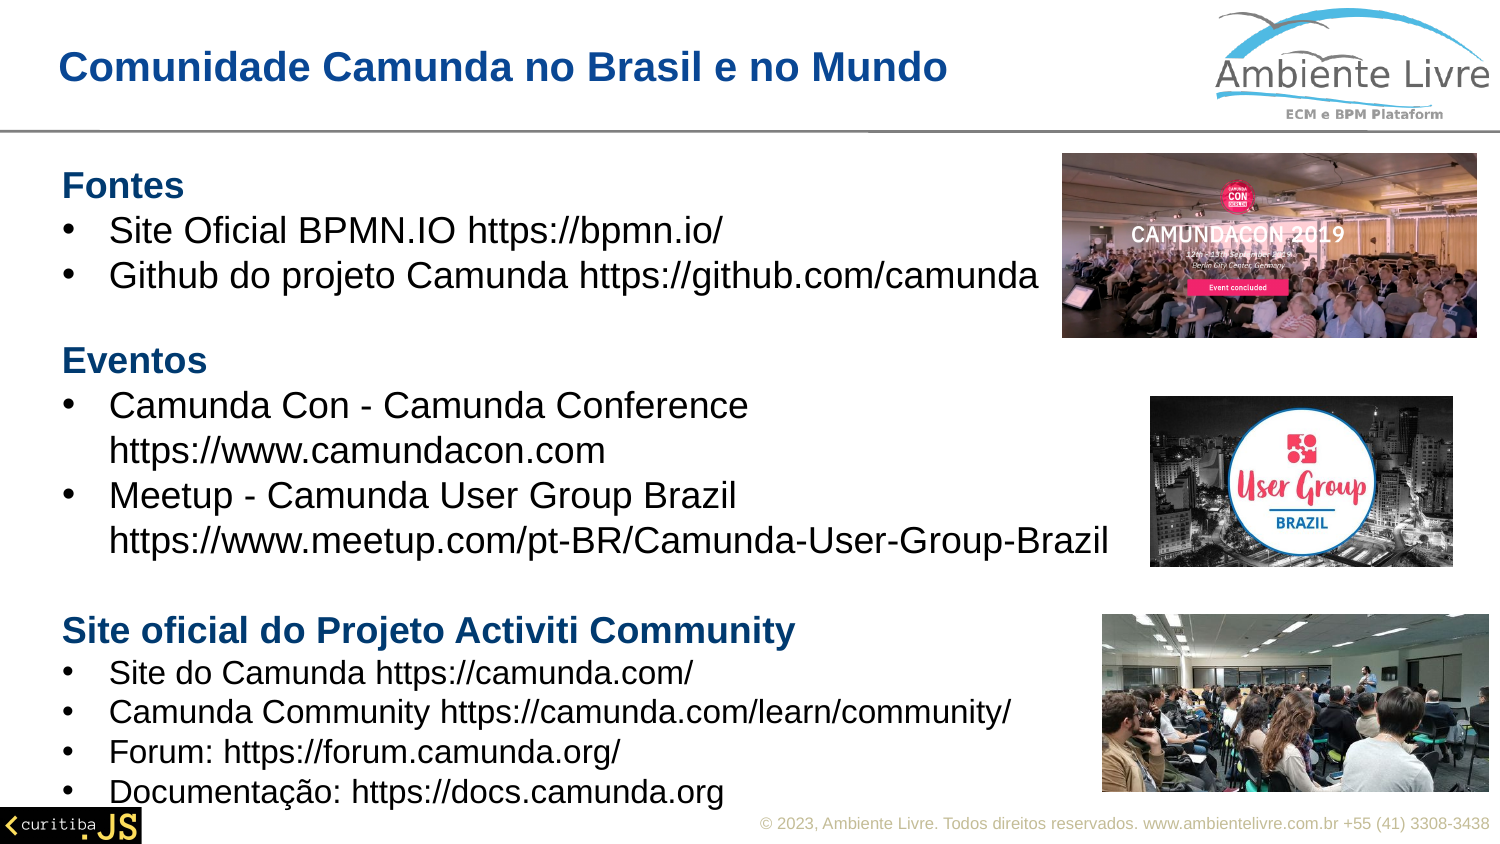

# Comunidade Camunda no Brasil e no Mundo
Fontes
Site Oficial BPMN.IO https://bpmn.io/
Github do projeto Camunda https://github.com/camunda
Eventos
Camunda Con - Camunda Conference
https://www.camundacon.com
Meetup - Camunda User Group Brazil https://www.meetup.com/pt-BR/Camunda-User-Group-Brazil
Site oficial do Projeto Activiti Community
Site do Camunda https://camunda.com/
Camunda Community https://camunda.com/learn/community/
Forum: https://forum.camunda.org/
Documentação: https://docs.camunda.org